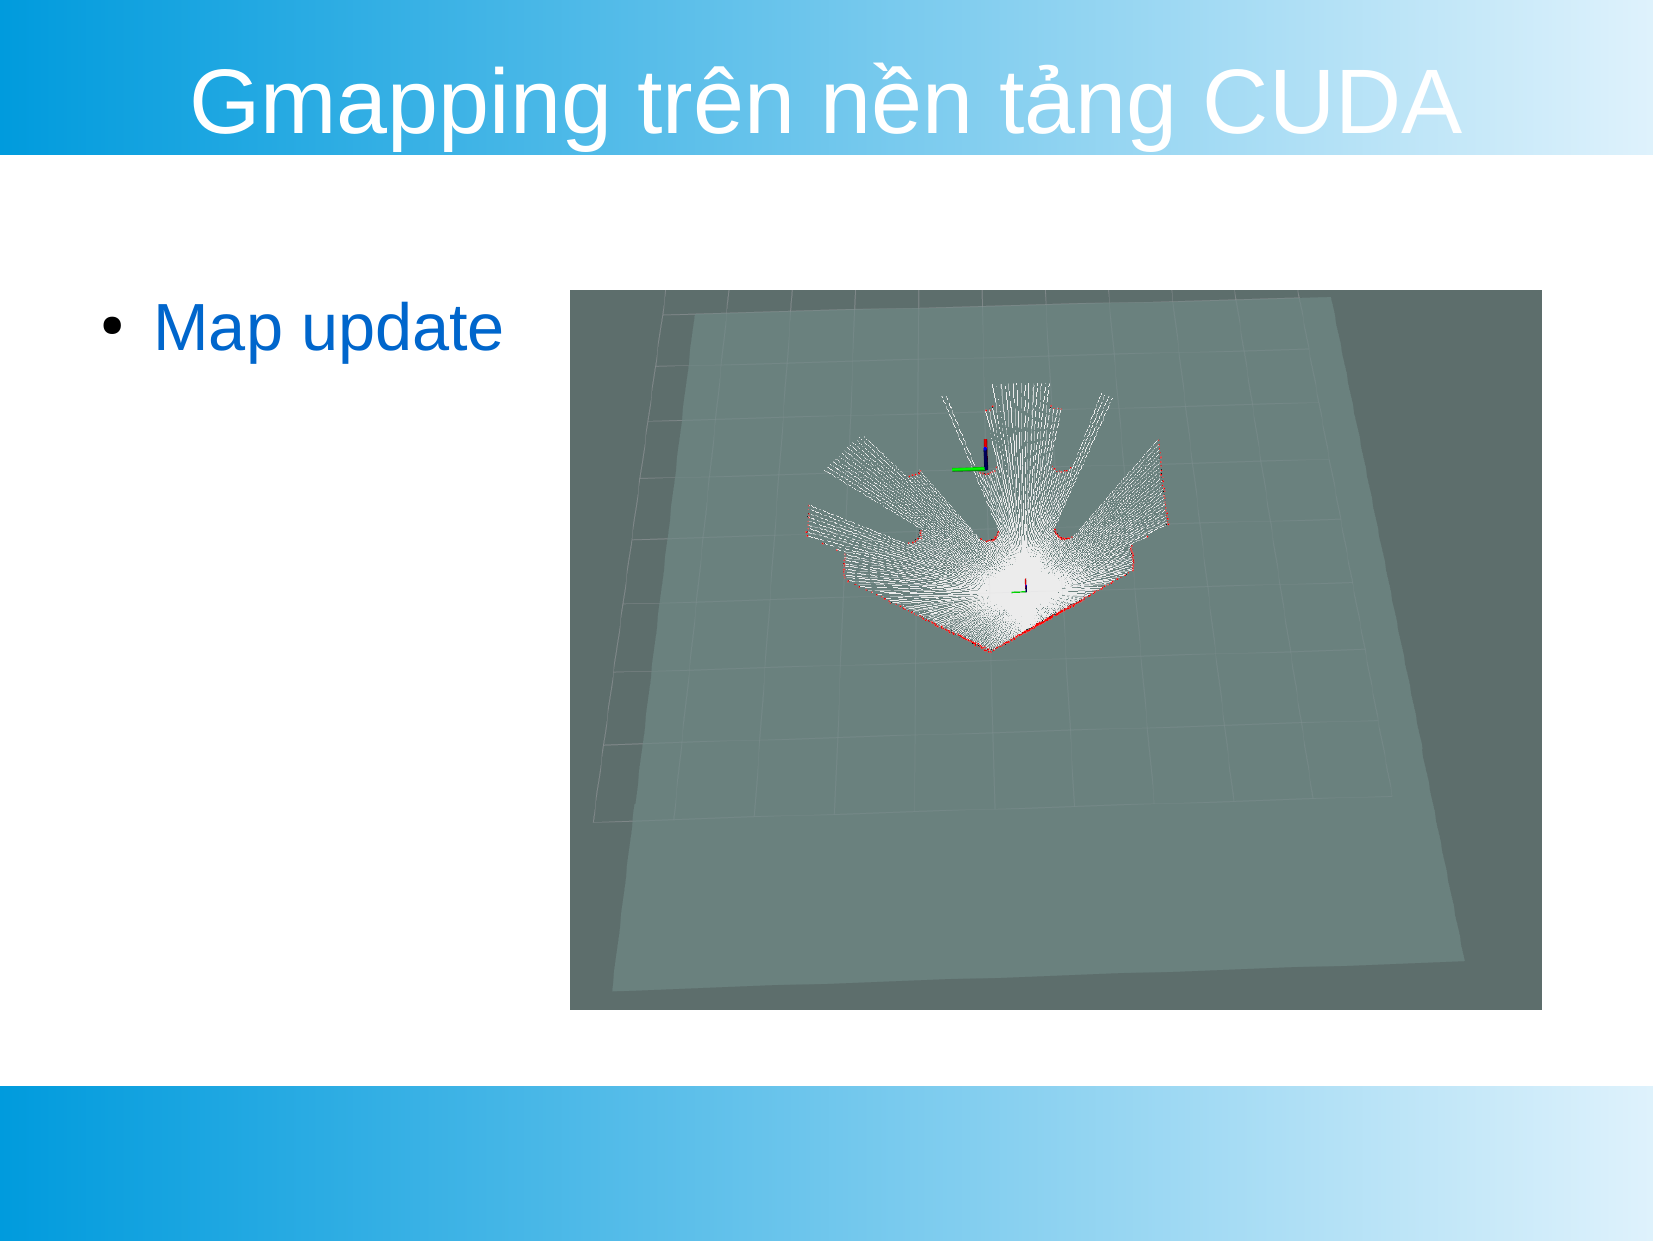

# Gmapping trên nền tảng CUDA
Map update